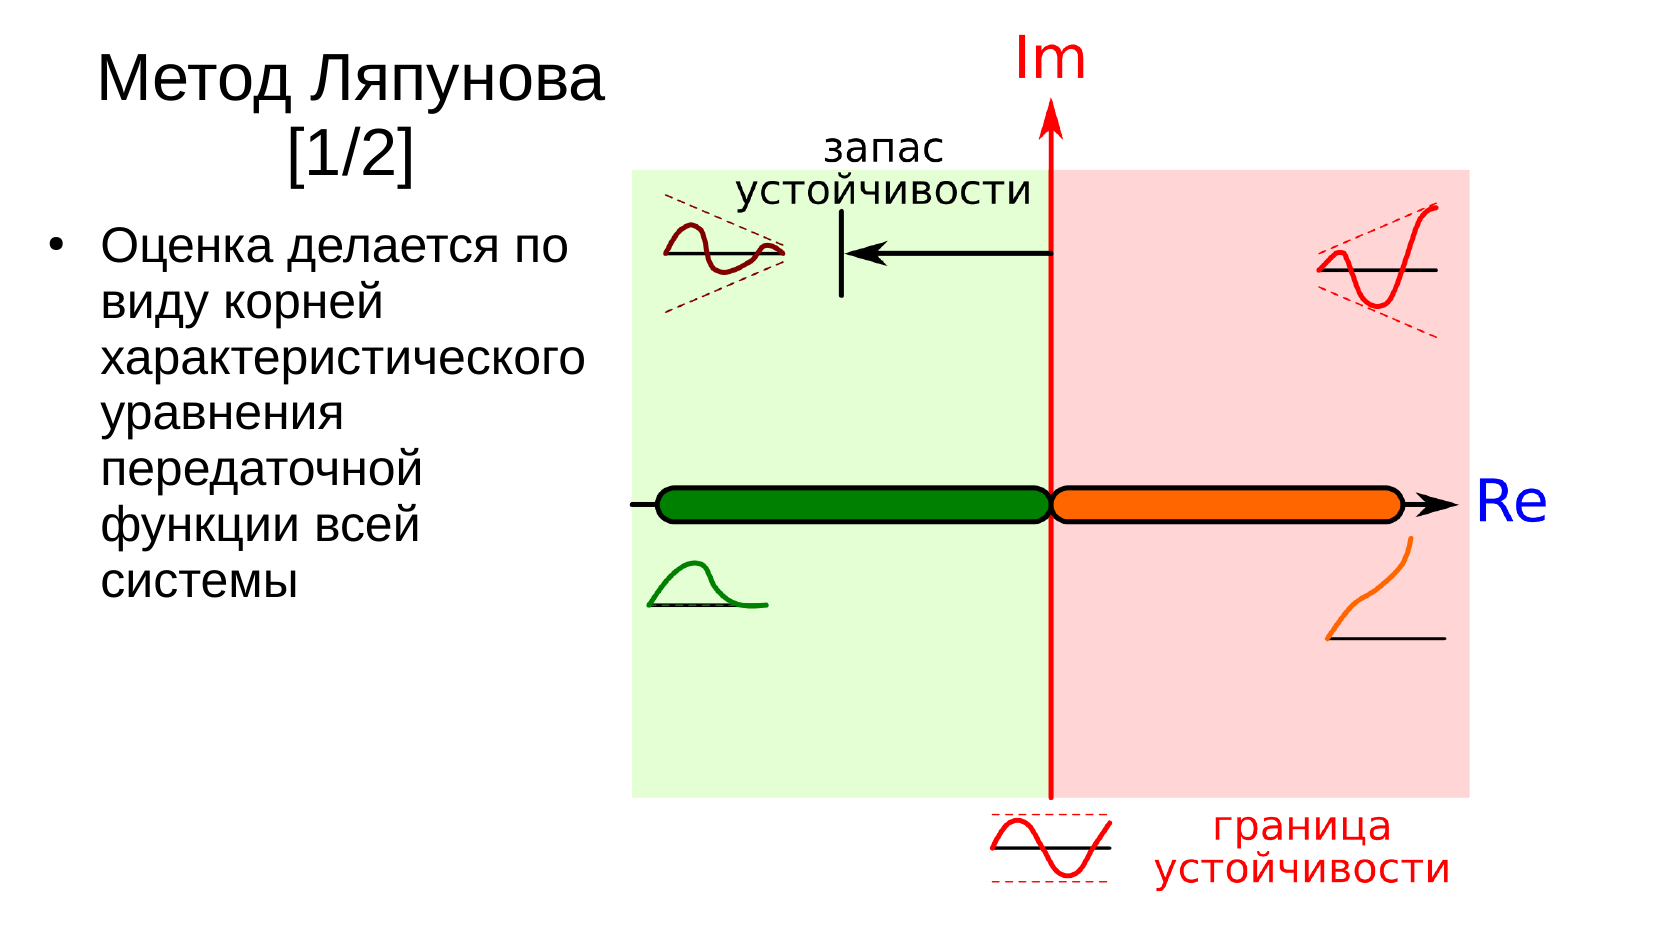

# Метод Ляпунова [1/2]
Оценка делается по виду корней характеристического уравнения передаточной функции всей системы